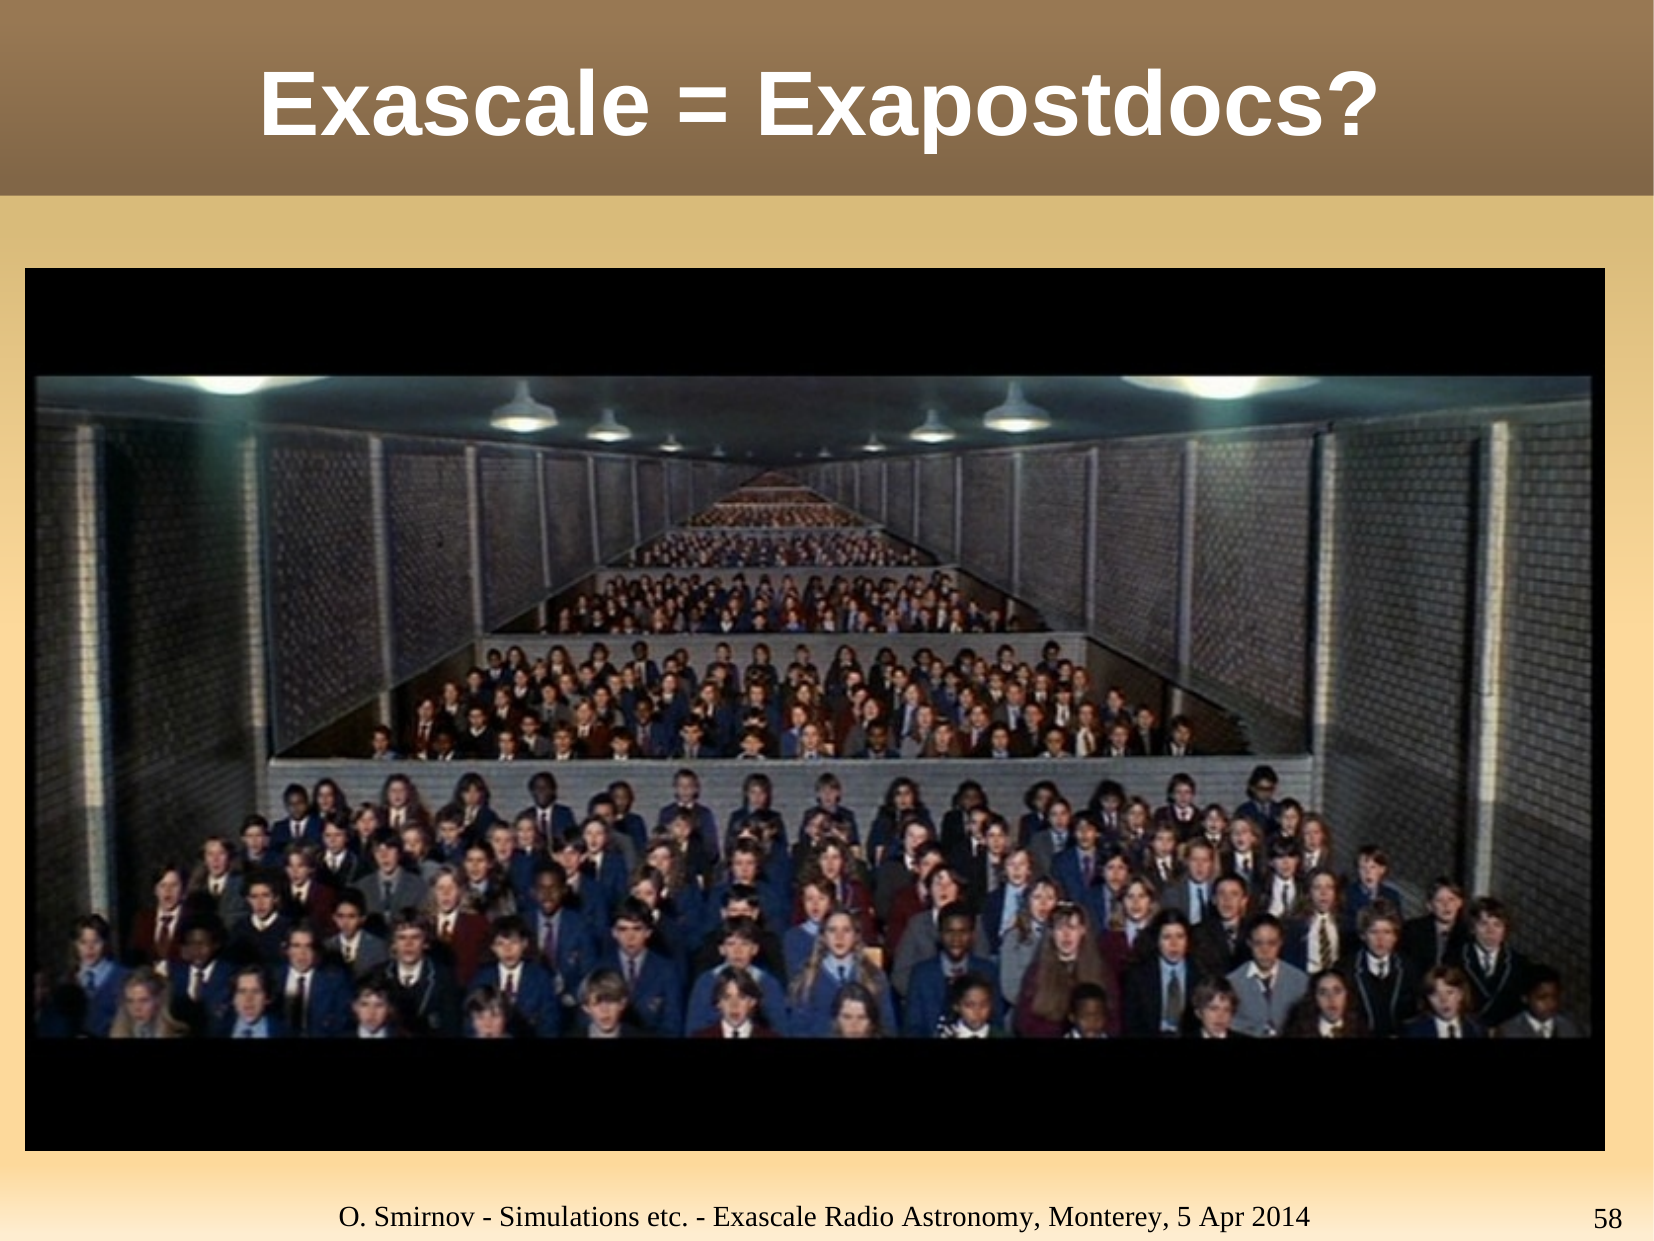

# Exascale = Exapostdocs?
O. Smirnov - Simulations etc. - Exascale Radio Astronomy, Monterey, 5 Apr 2014
58